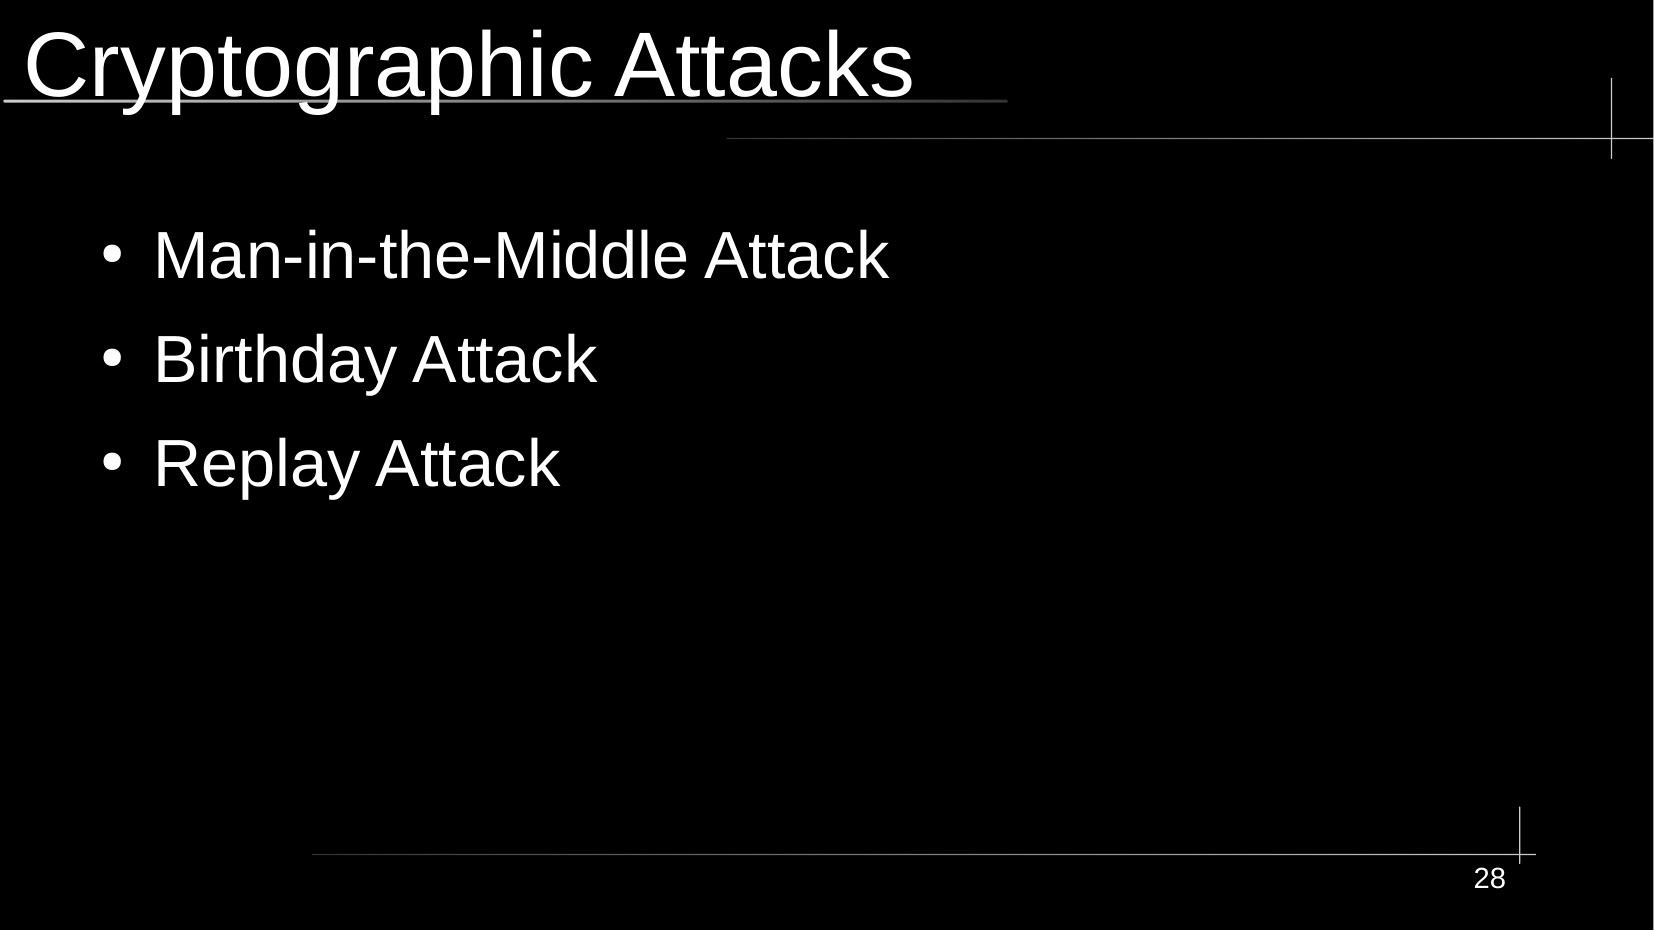

# Cryptographic Attacks
Man-in-the-Middle Attack
Birthday Attack
Replay Attack
28